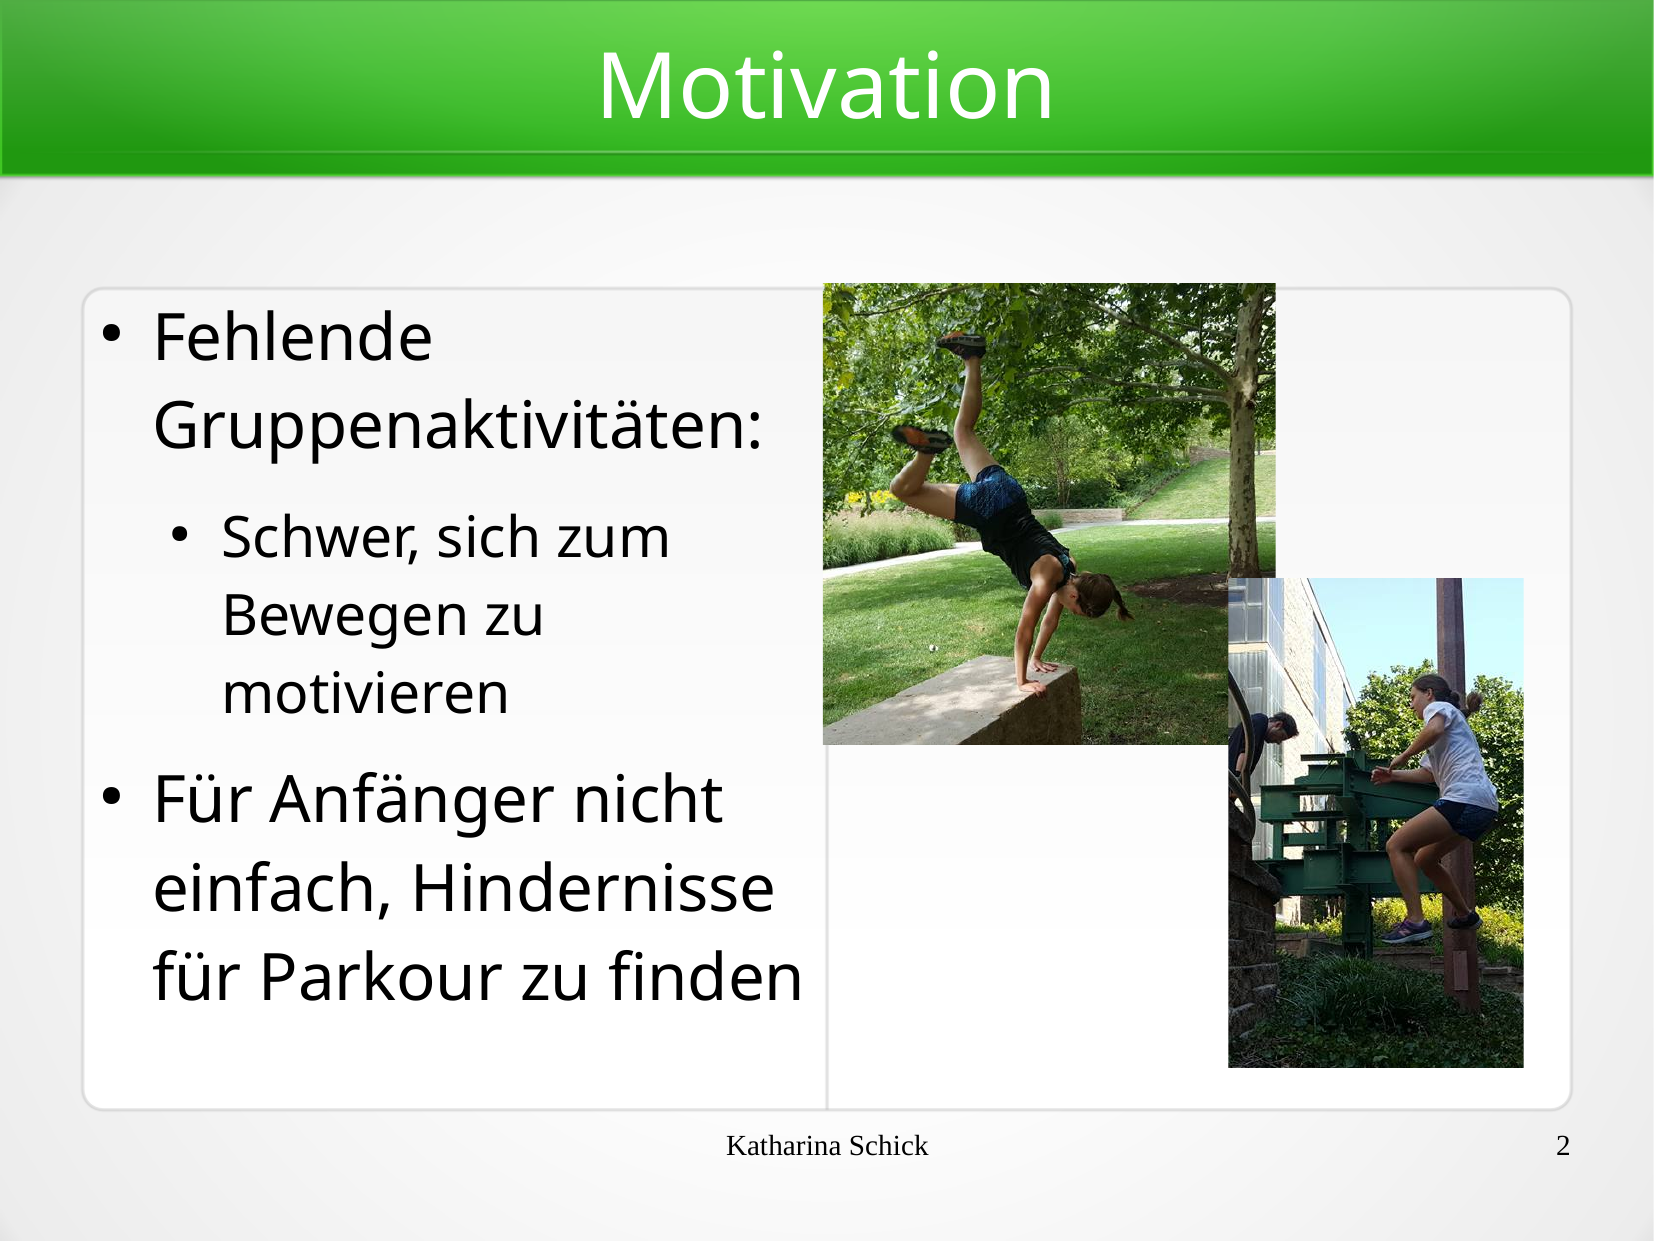

# Motivation
Fehlende Gruppenaktivitäten:
Schwer, sich zum Bewegen zu motivieren
Für Anfänger nicht einfach, Hindernisse für Parkour zu finden
Katharina Schick
2